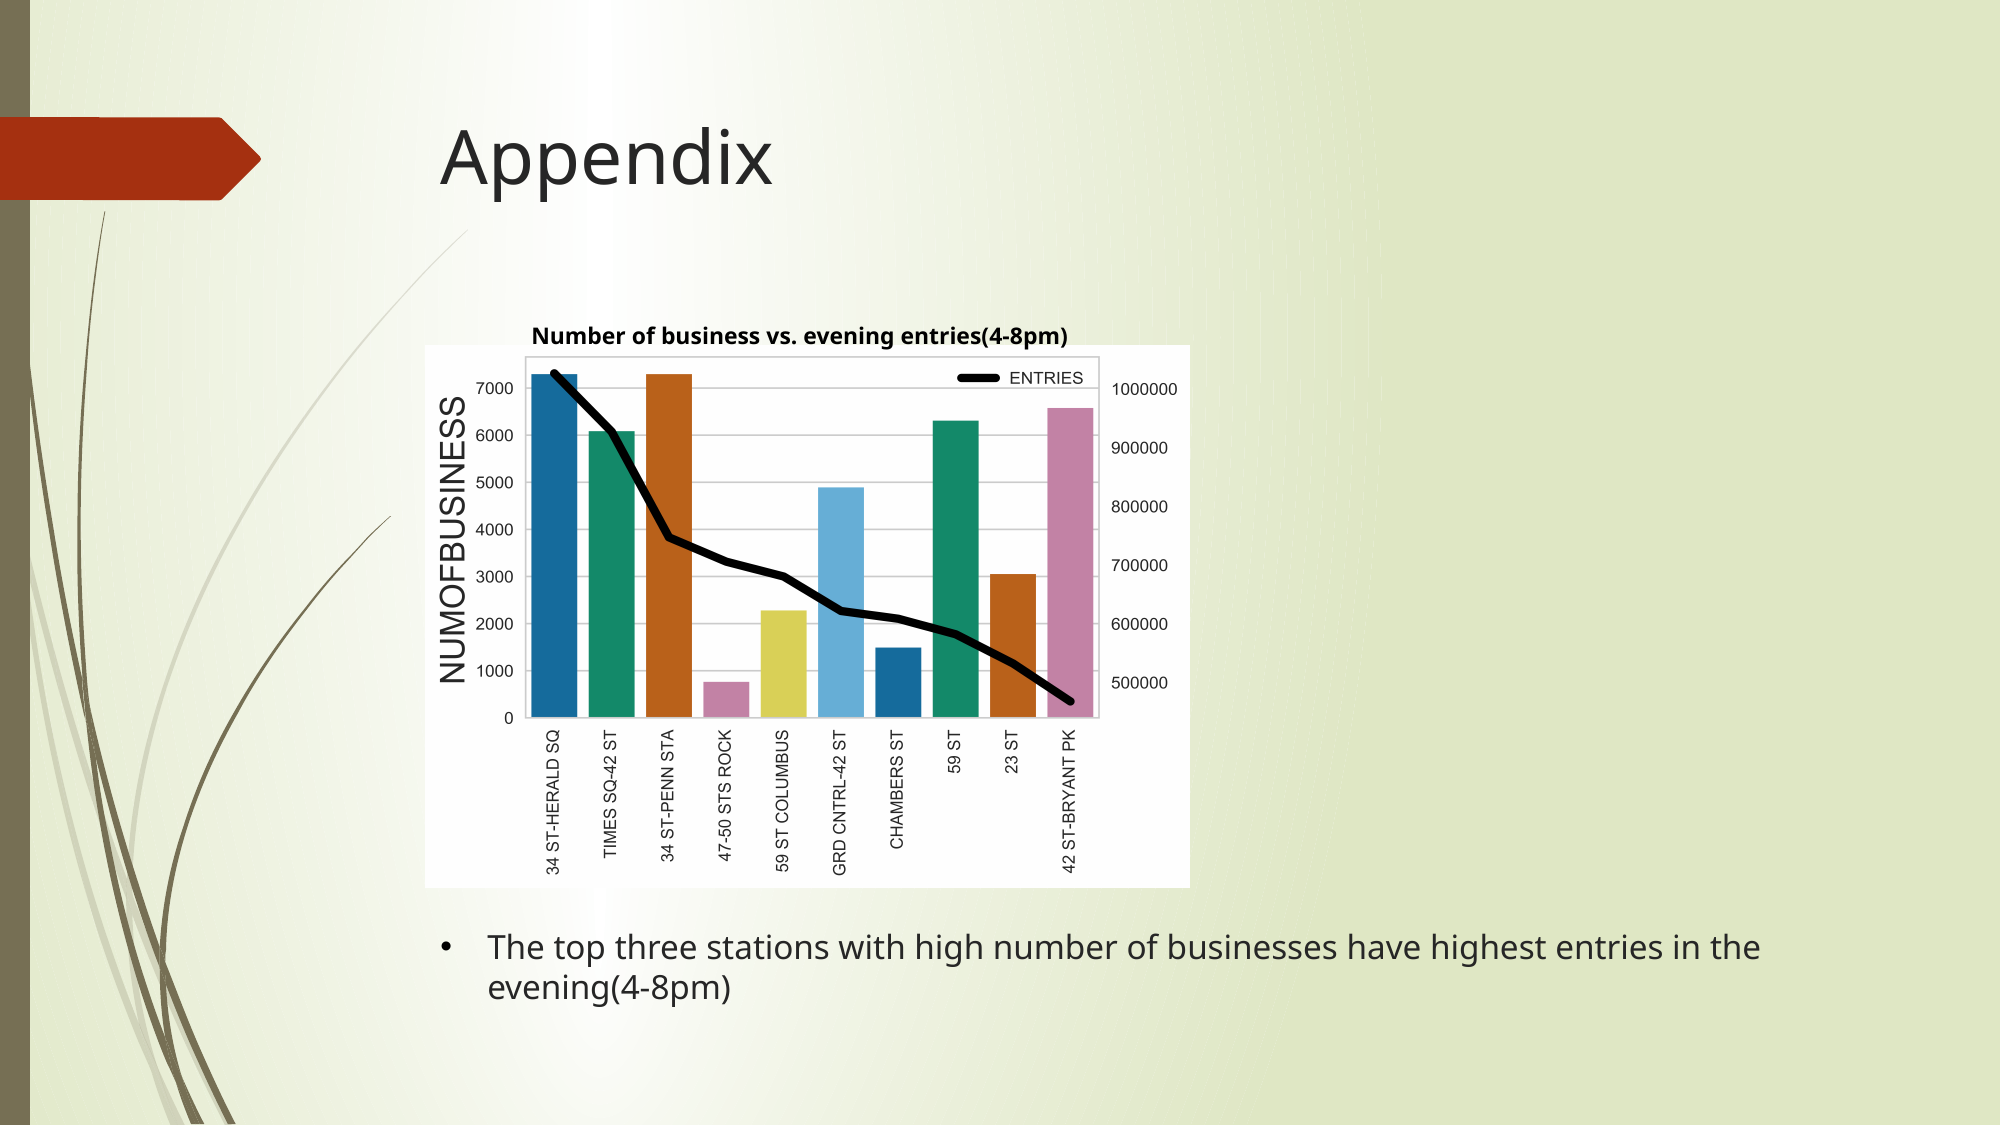

Appendix
Number of business vs. evening entries(4-8pm)
# The top three stations with high number of businesses have highest entries in the evening(4-8pm)